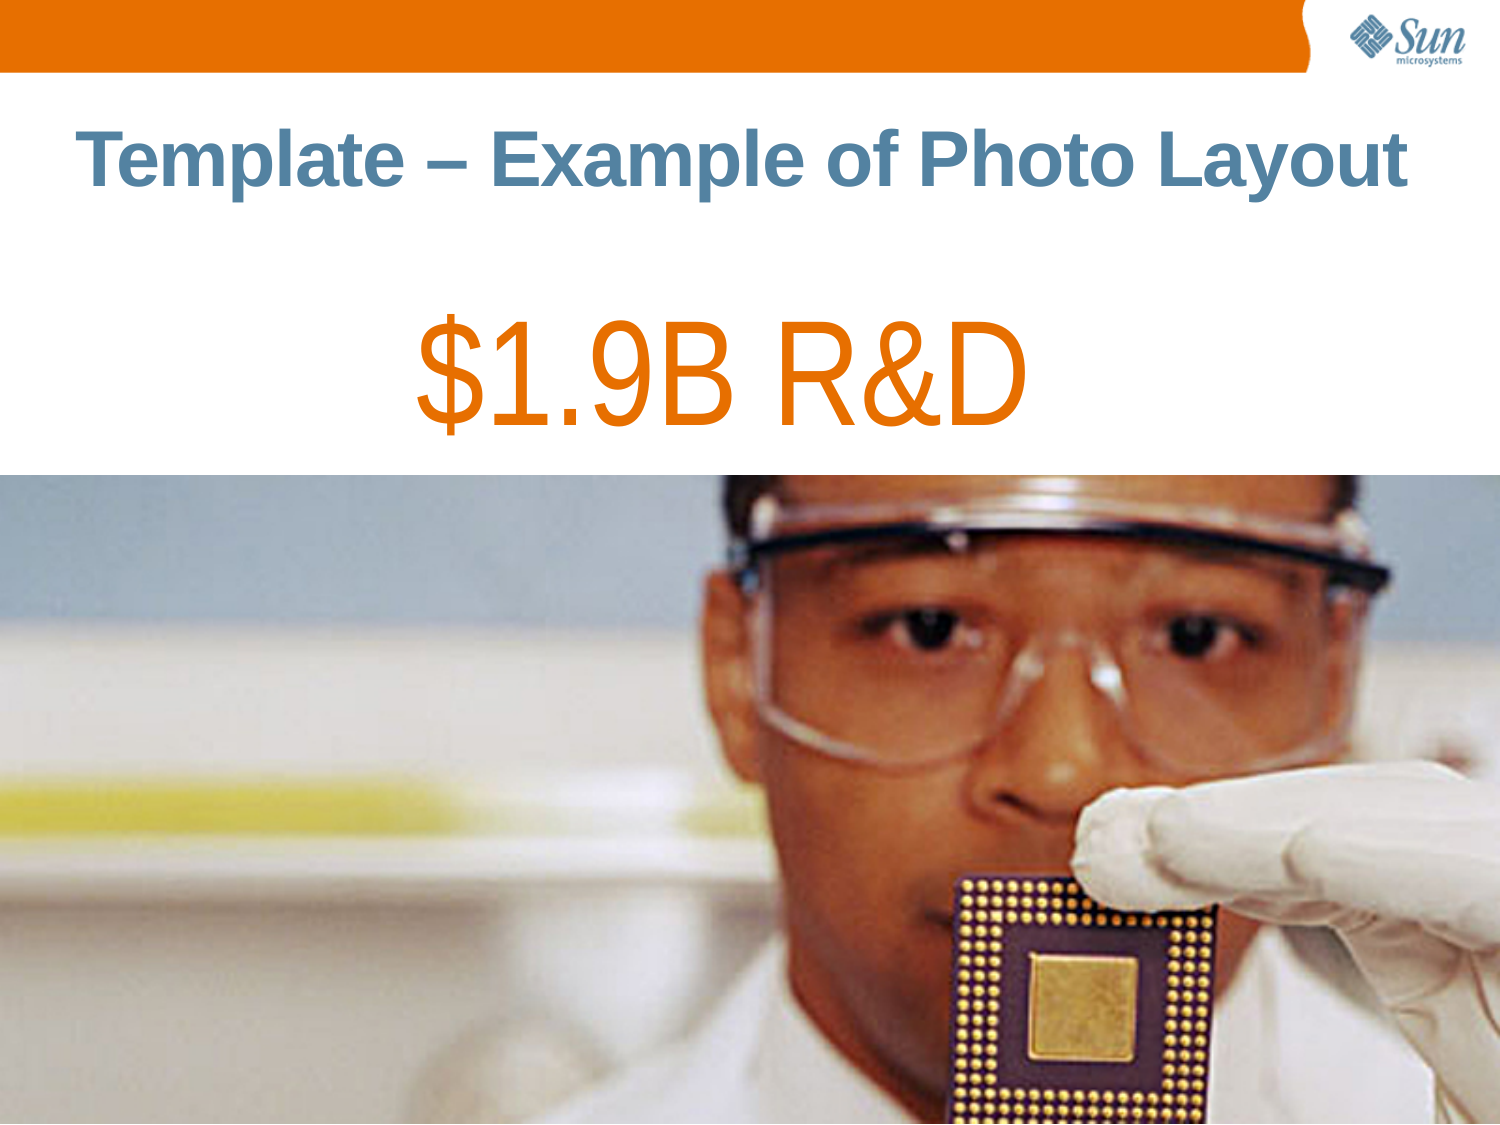

# Template – Example of Photo Layout
$1.9B R&D